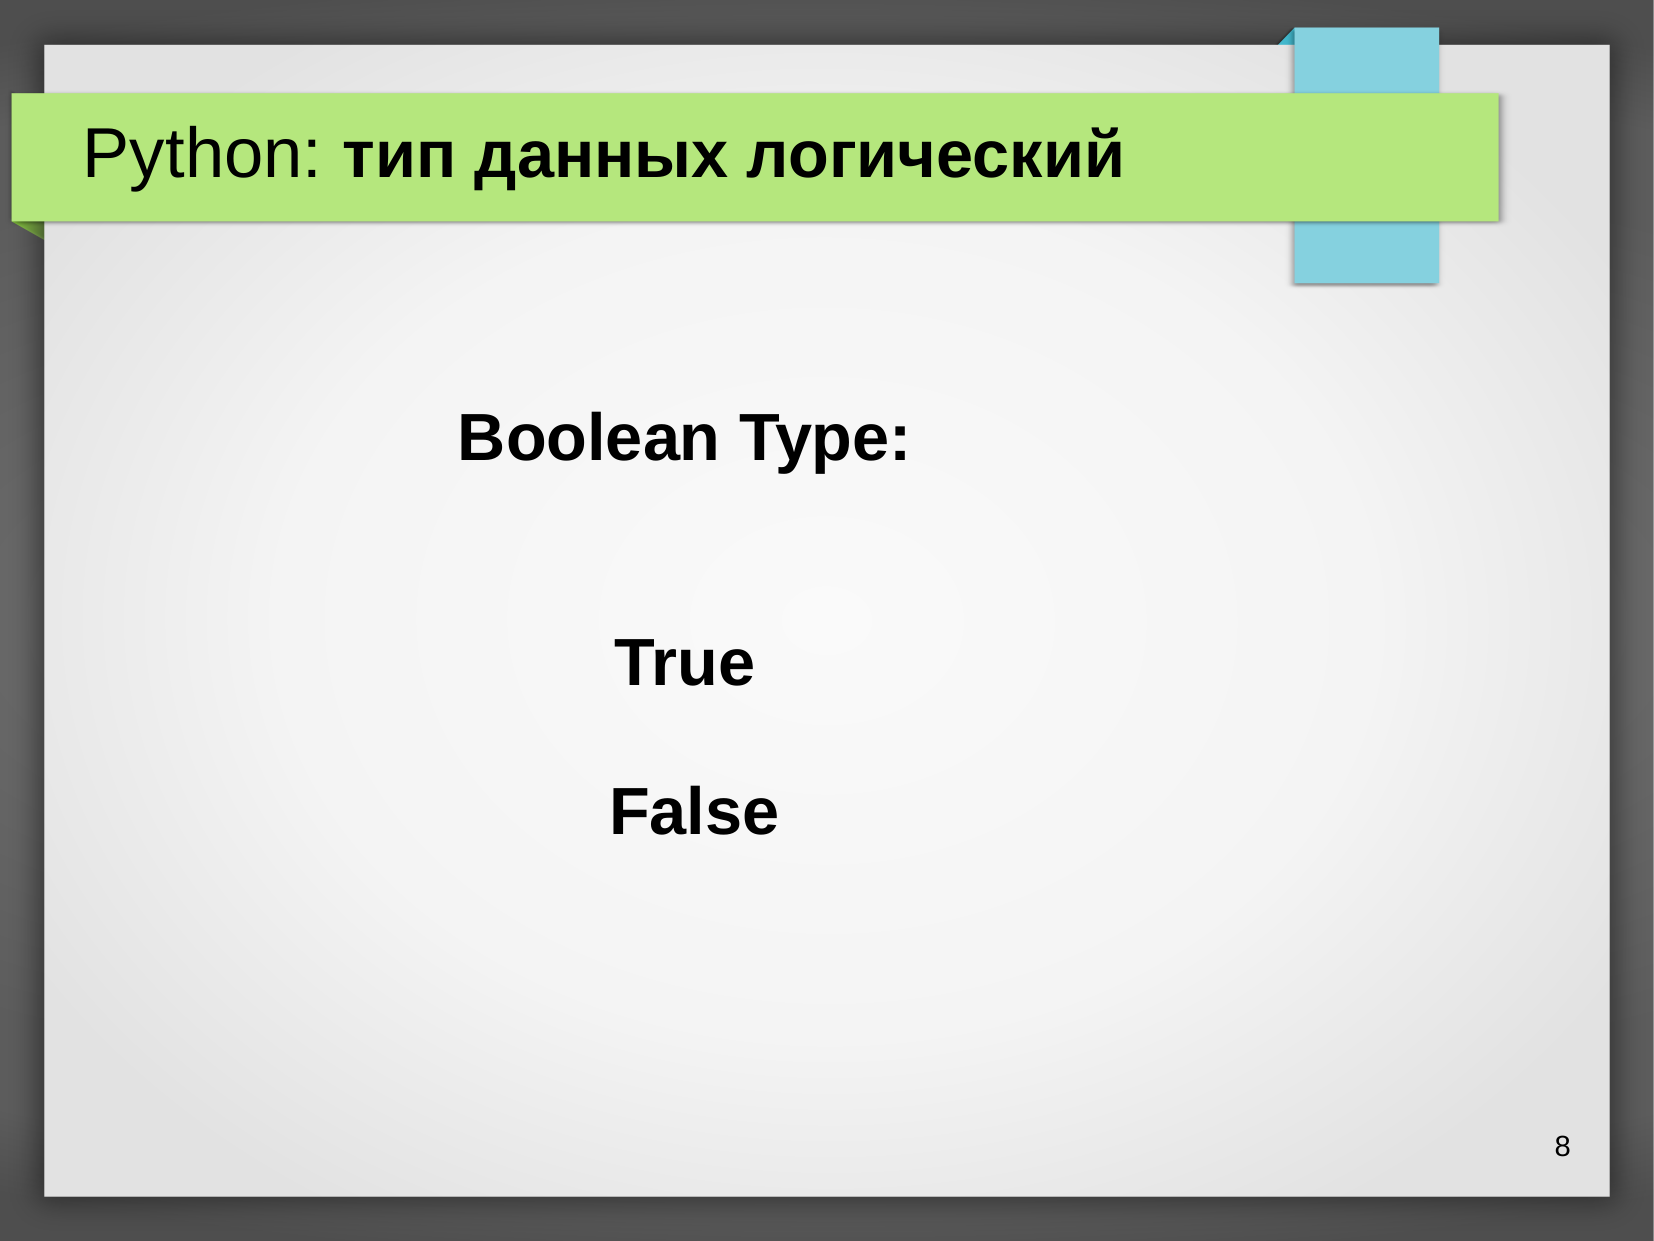

# Python: тип данных логический
Boolean Type:
True
 False
8